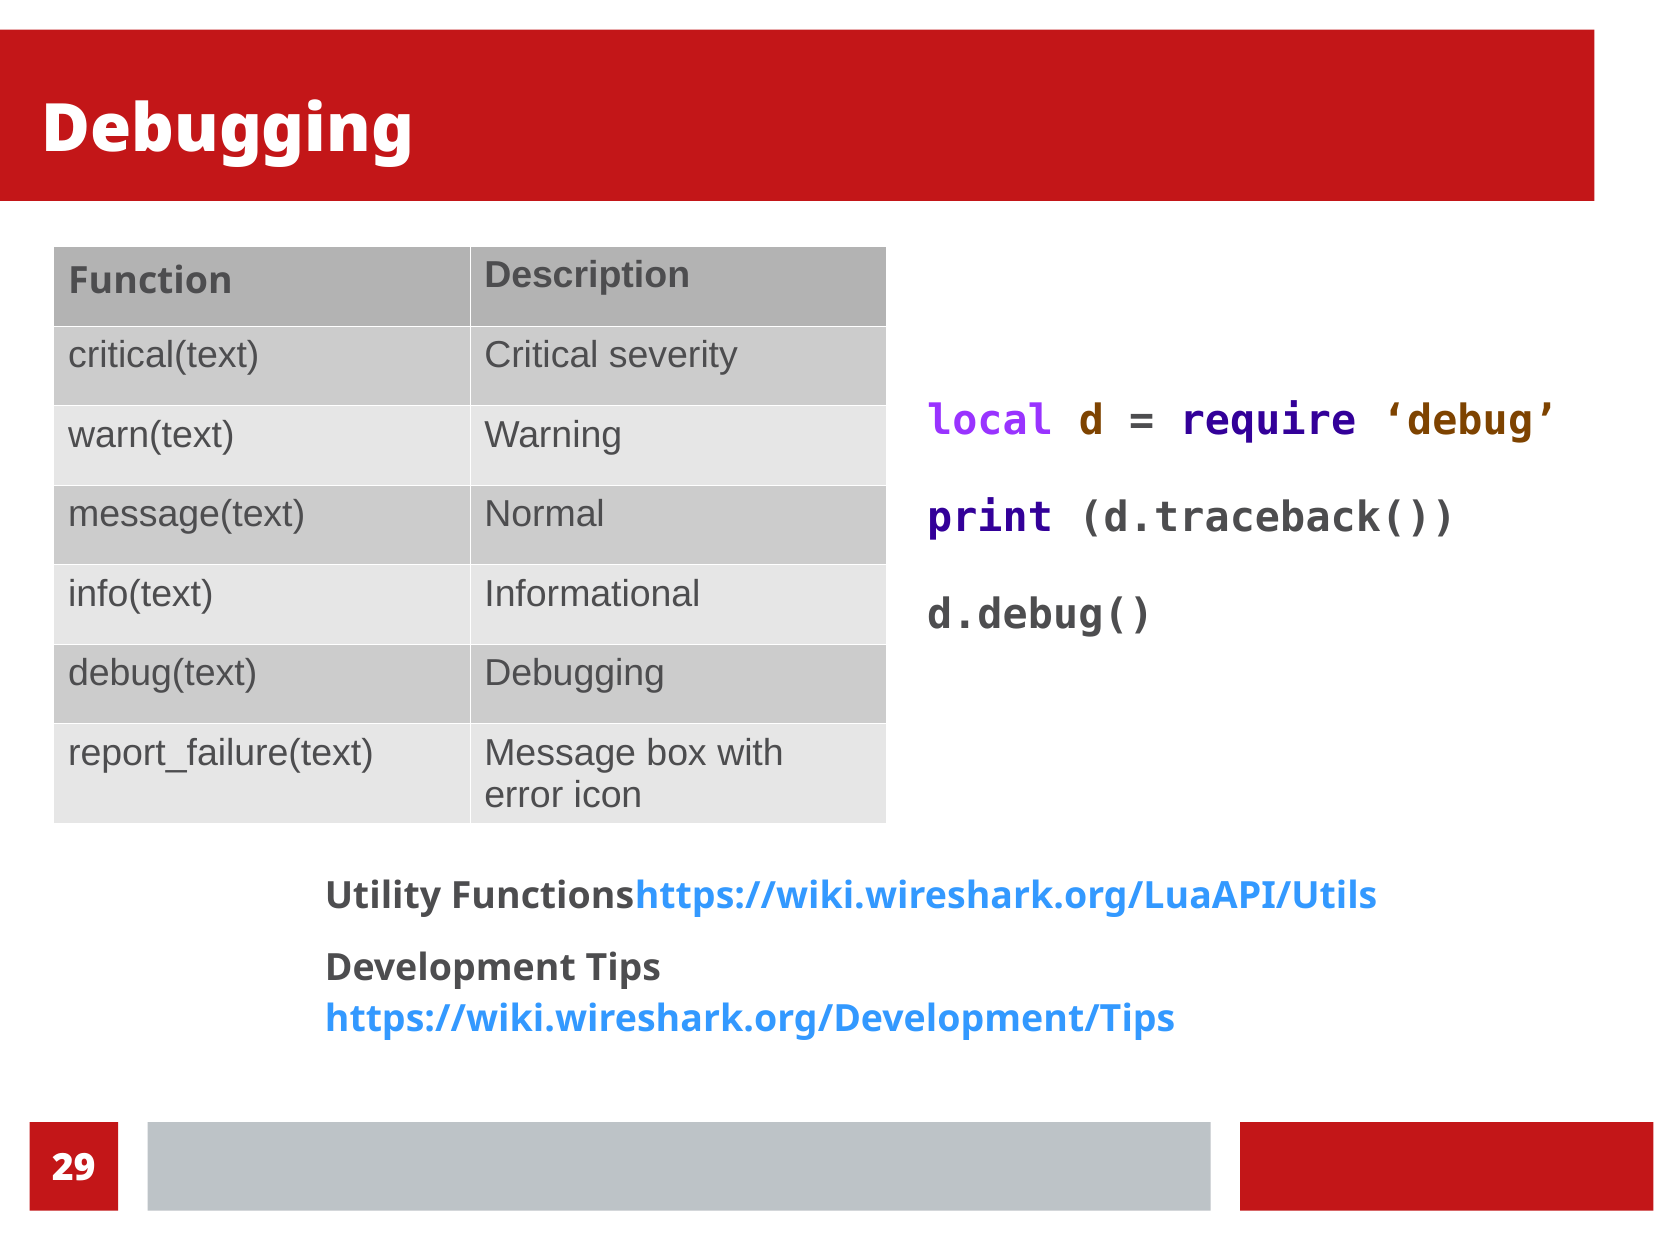

# Debugging
| Function | Description |
| --- | --- |
| critical(text) | Critical severity |
| warn(text) | Warning |
| message(text) | Normal |
| info(text) | Informational |
| debug(text) | Debugging |
| report\_failure(text) | Message box with error icon |
local d = require ‘debug’
print (d.traceback())
d.debug()
Utility Functionshttps://wiki.wireshark.org/LuaAPI/Utils
Development Tips
https://wiki.wireshark.org/Development/Tips
29